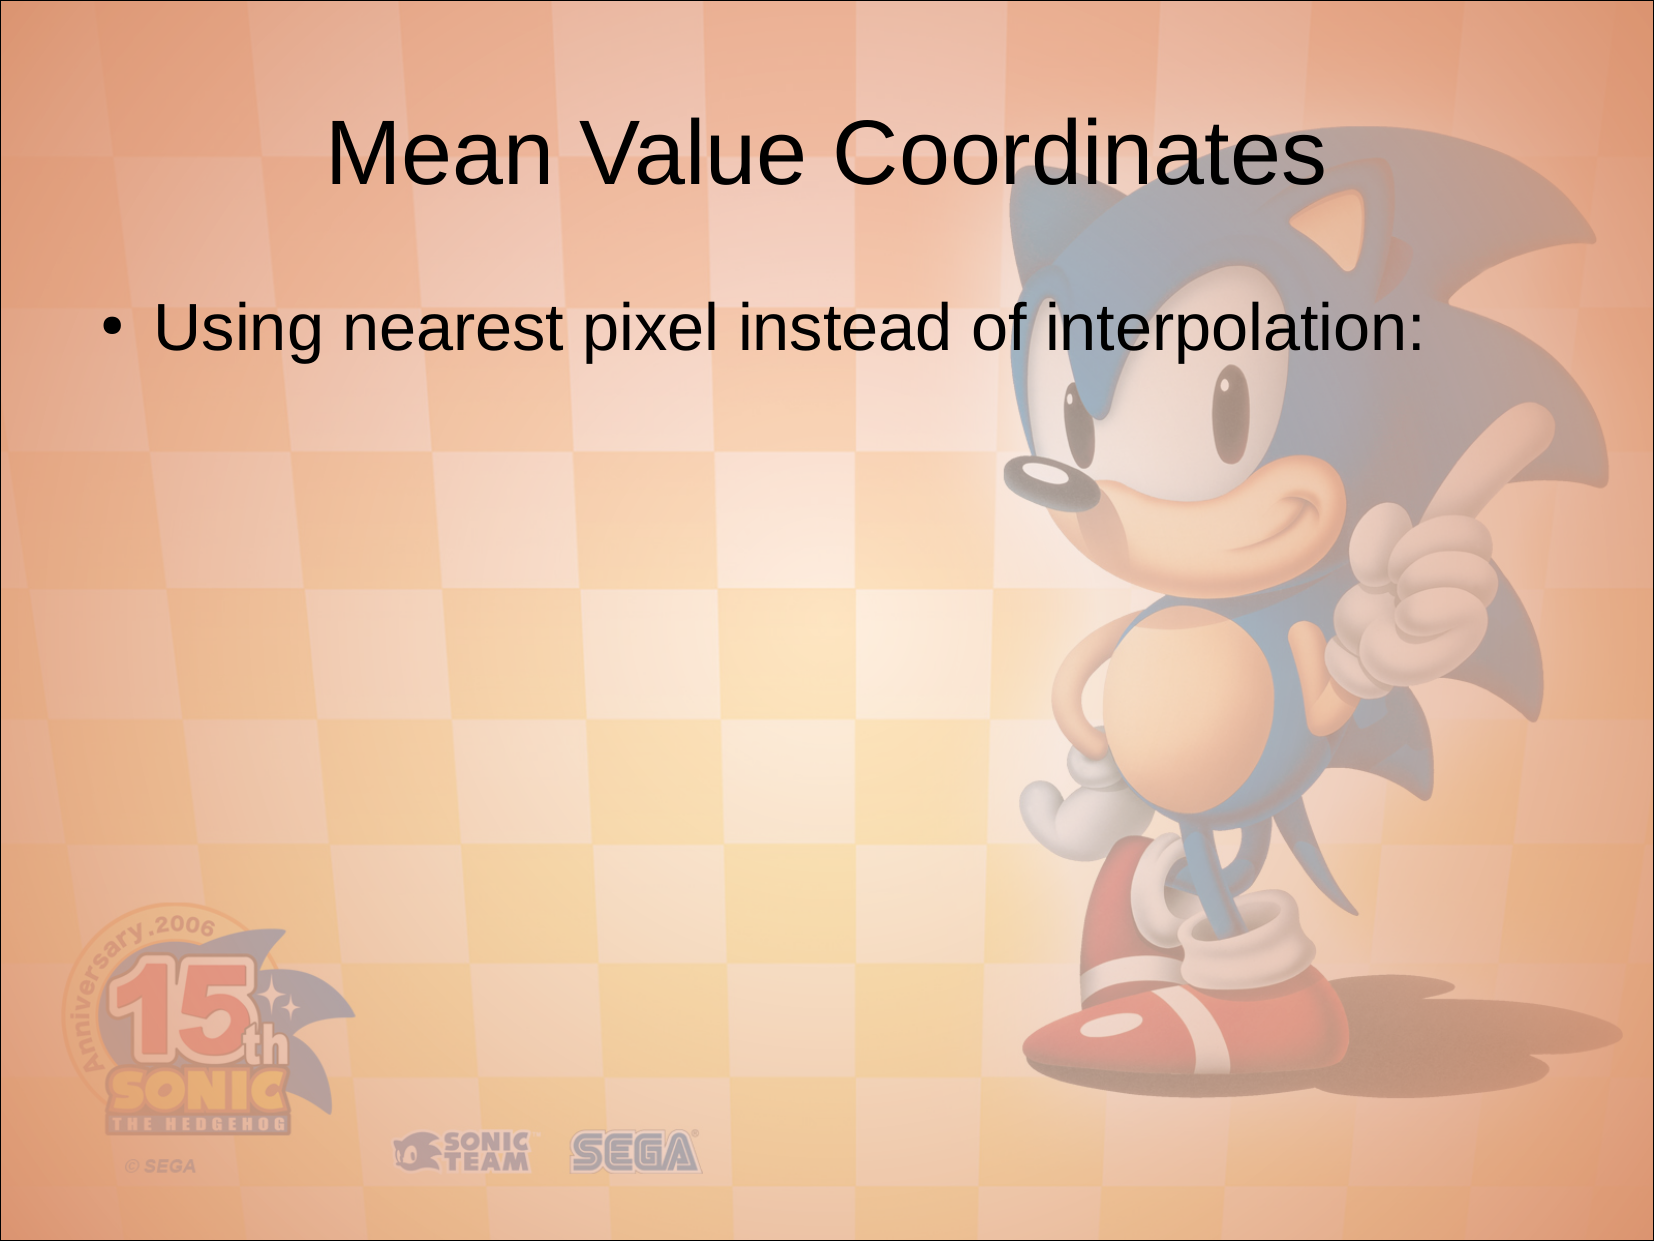

# Mean Value Coordinates
Using nearest pixel instead of interpolation: